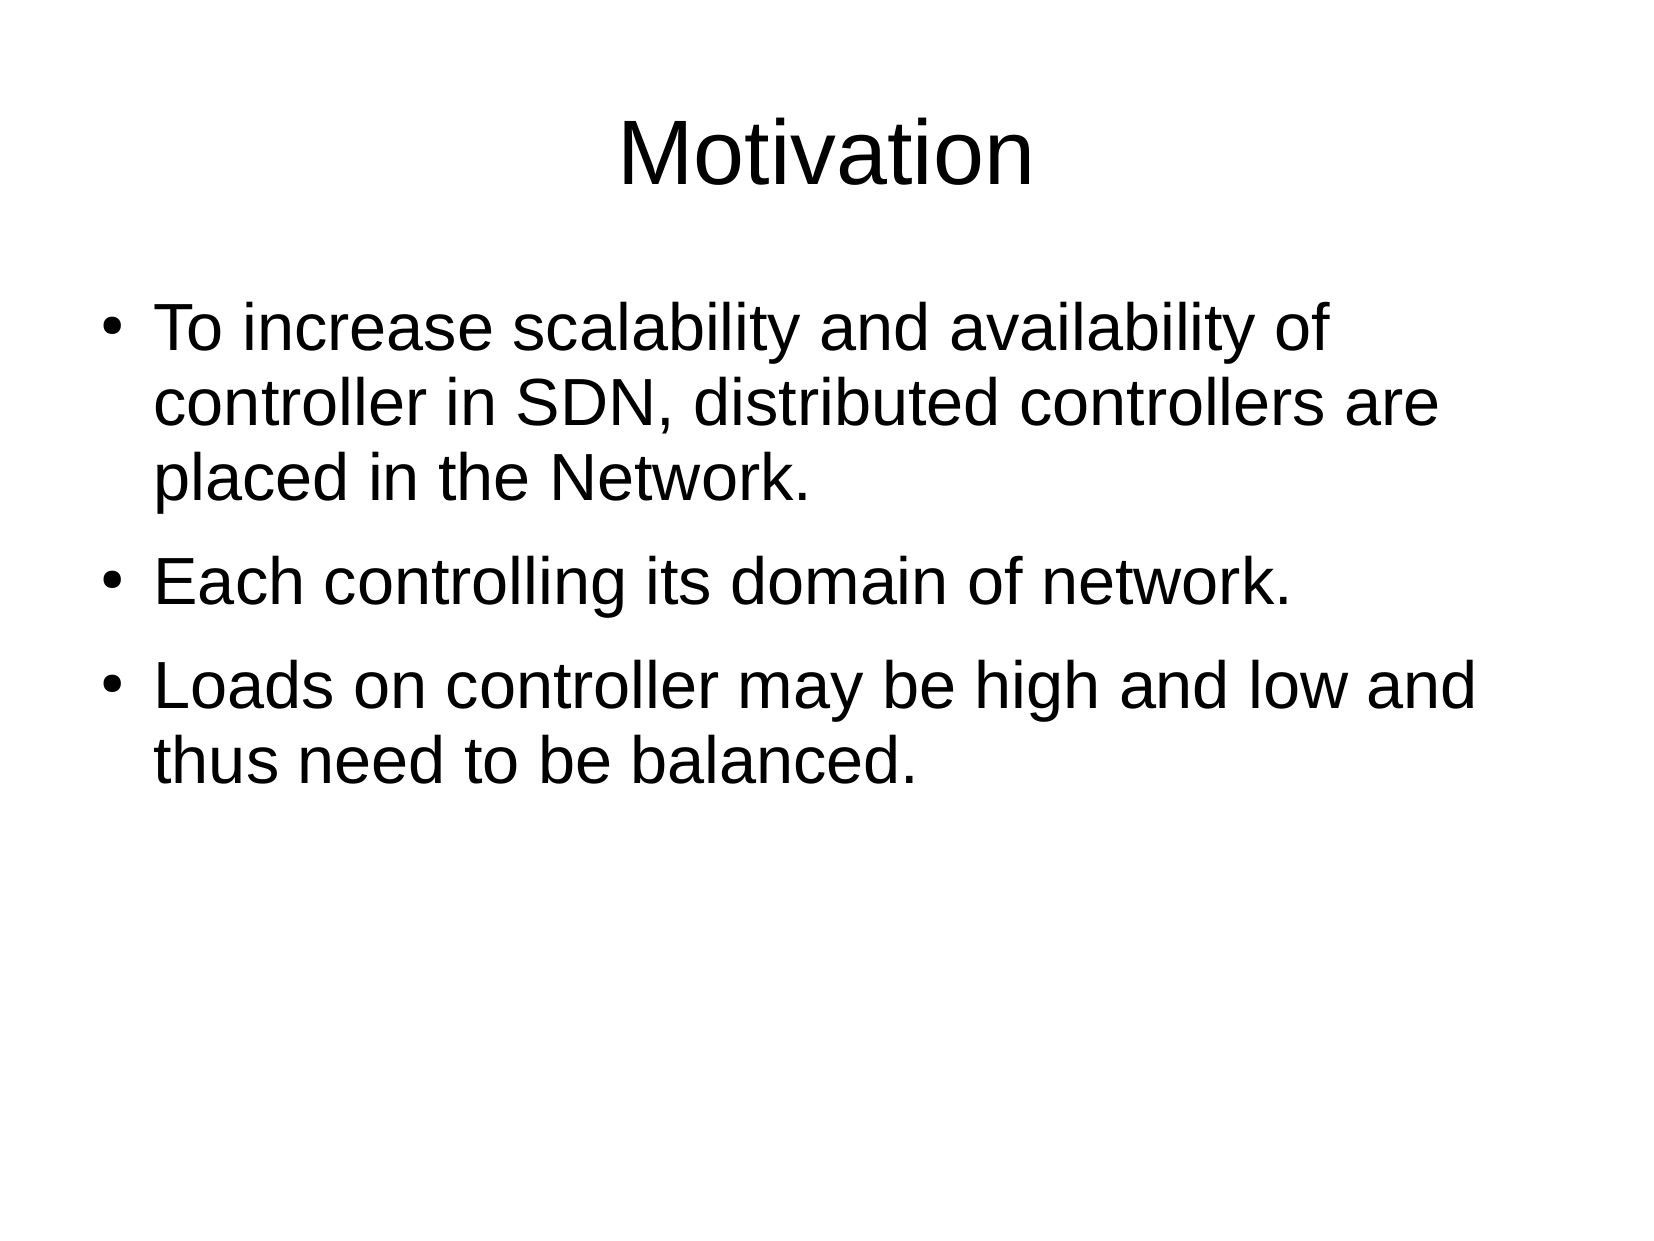

# Motivation
To increase scalability and availability of controller in SDN, distributed controllers are placed in the Network.
Each controlling its domain of network.
Loads on controller may be high and low and thus need to be balanced.